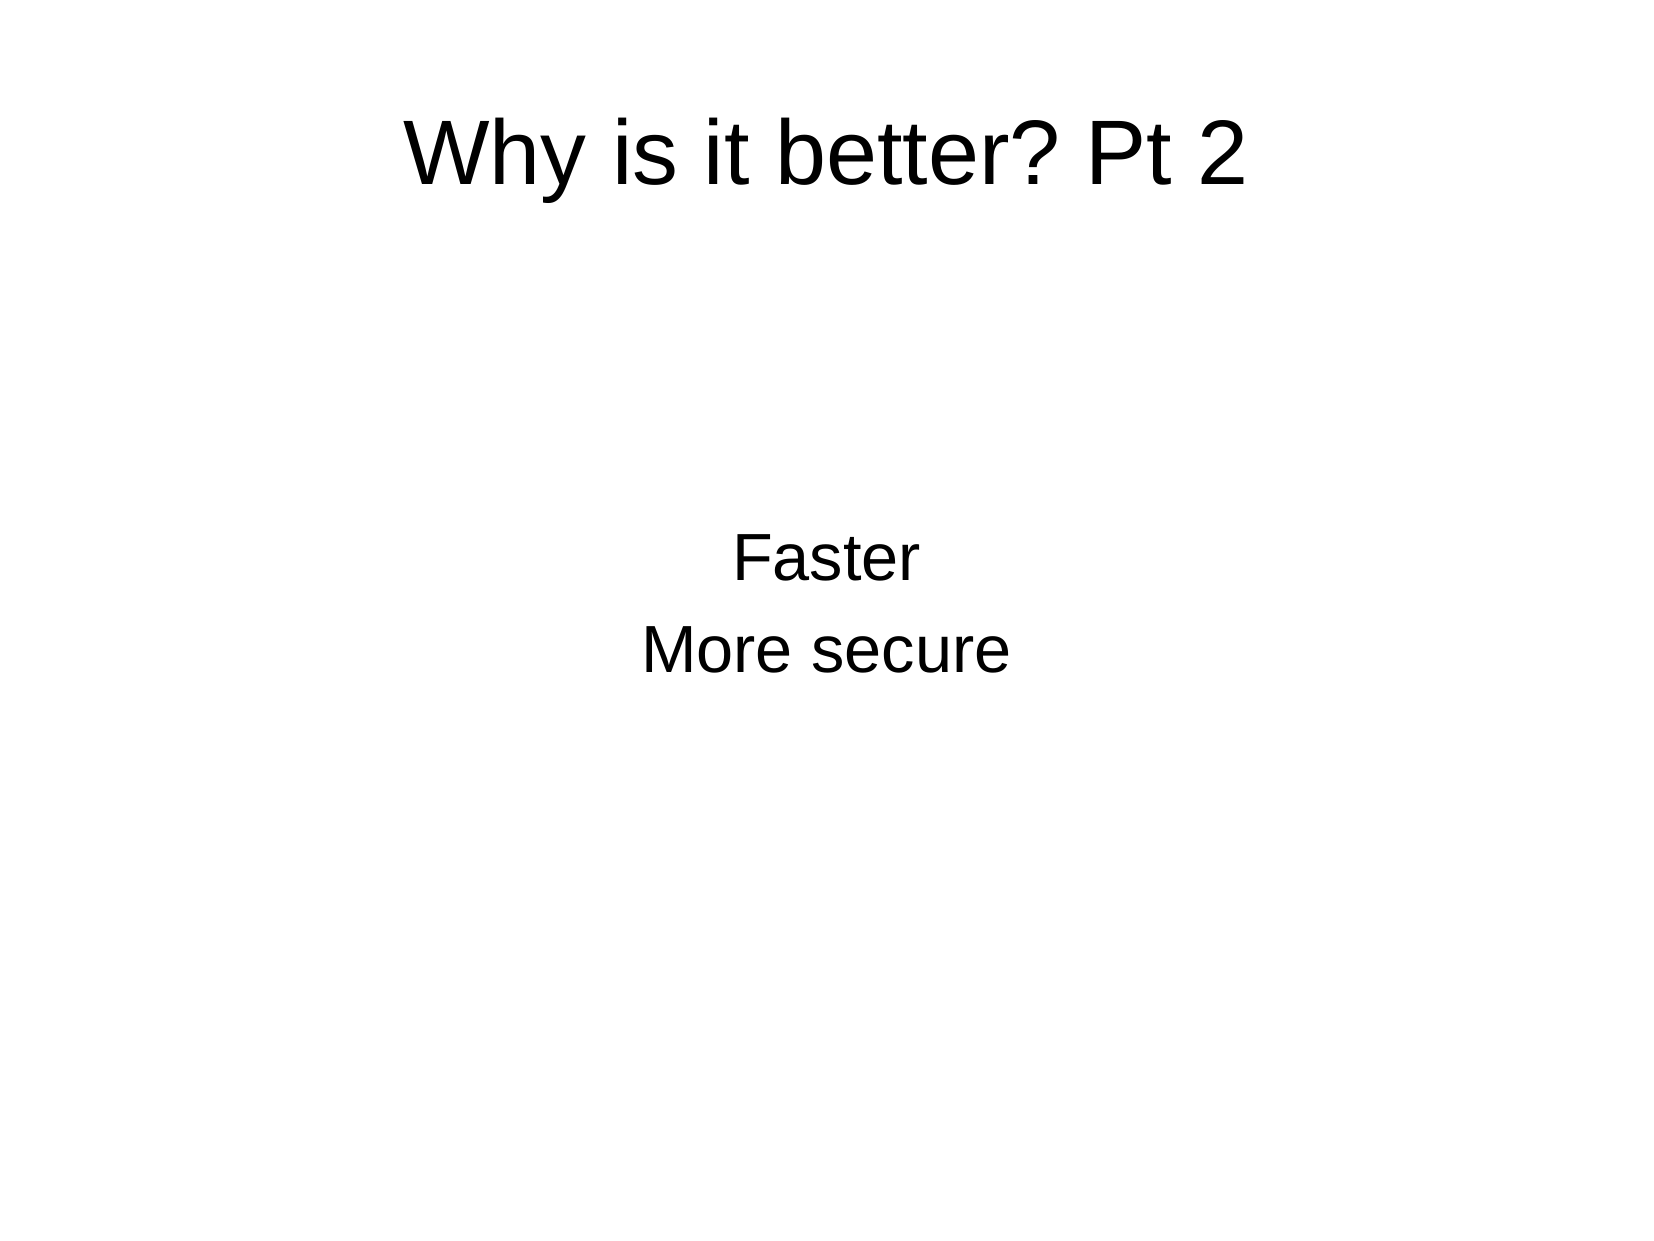

# Why is it better? Pt 2
Faster
More secure